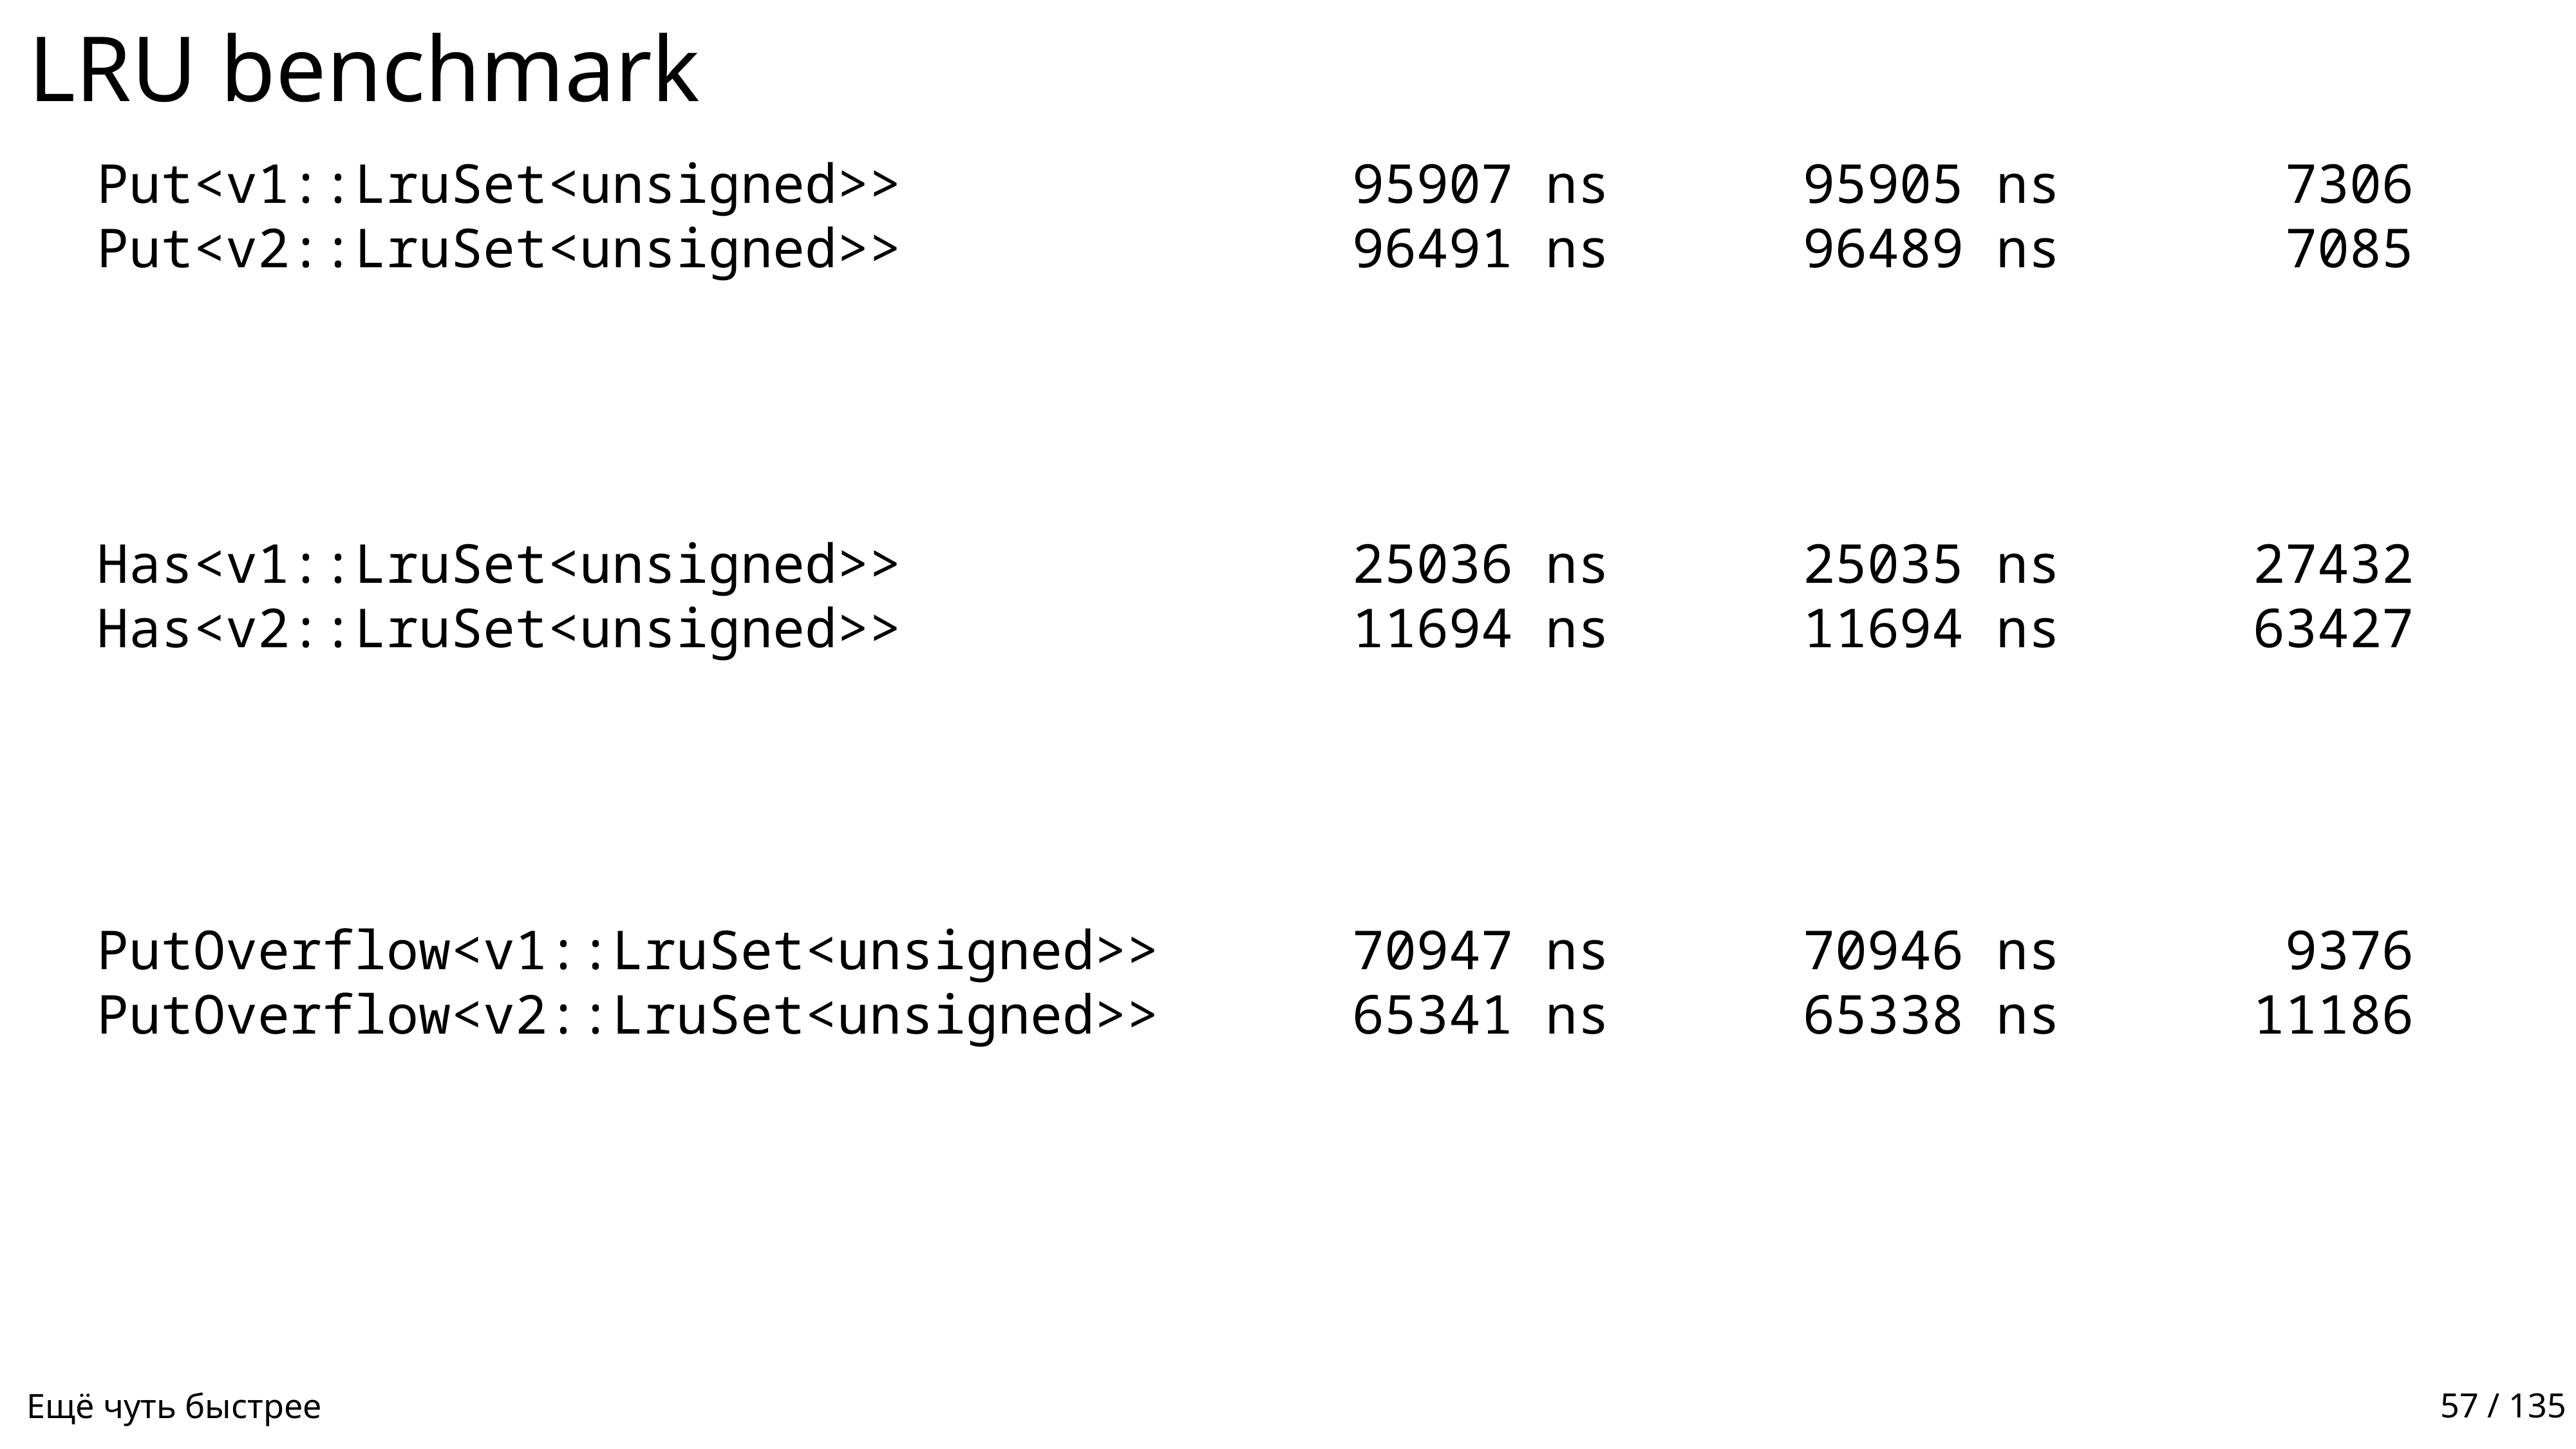

# LRU benchmark
Put<v1::LruSet<unsigned>> 95907 ns 95905 ns 7306
Put<v2::LruSet<unsigned>> 96491 ns 96489 ns 7085
Has<v1::LruSet<unsigned>> 25036 ns 25035 ns 27432
Has<v2::LruSet<unsigned>> 11694 ns 11694 ns 63427
PutOverflow<v1::LruSet<unsigned>> 70947 ns 70946 ns 9376
PutOverflow<v2::LruSet<unsigned>> 65341 ns 65338 ns 11186
Ещё чуть быстрее